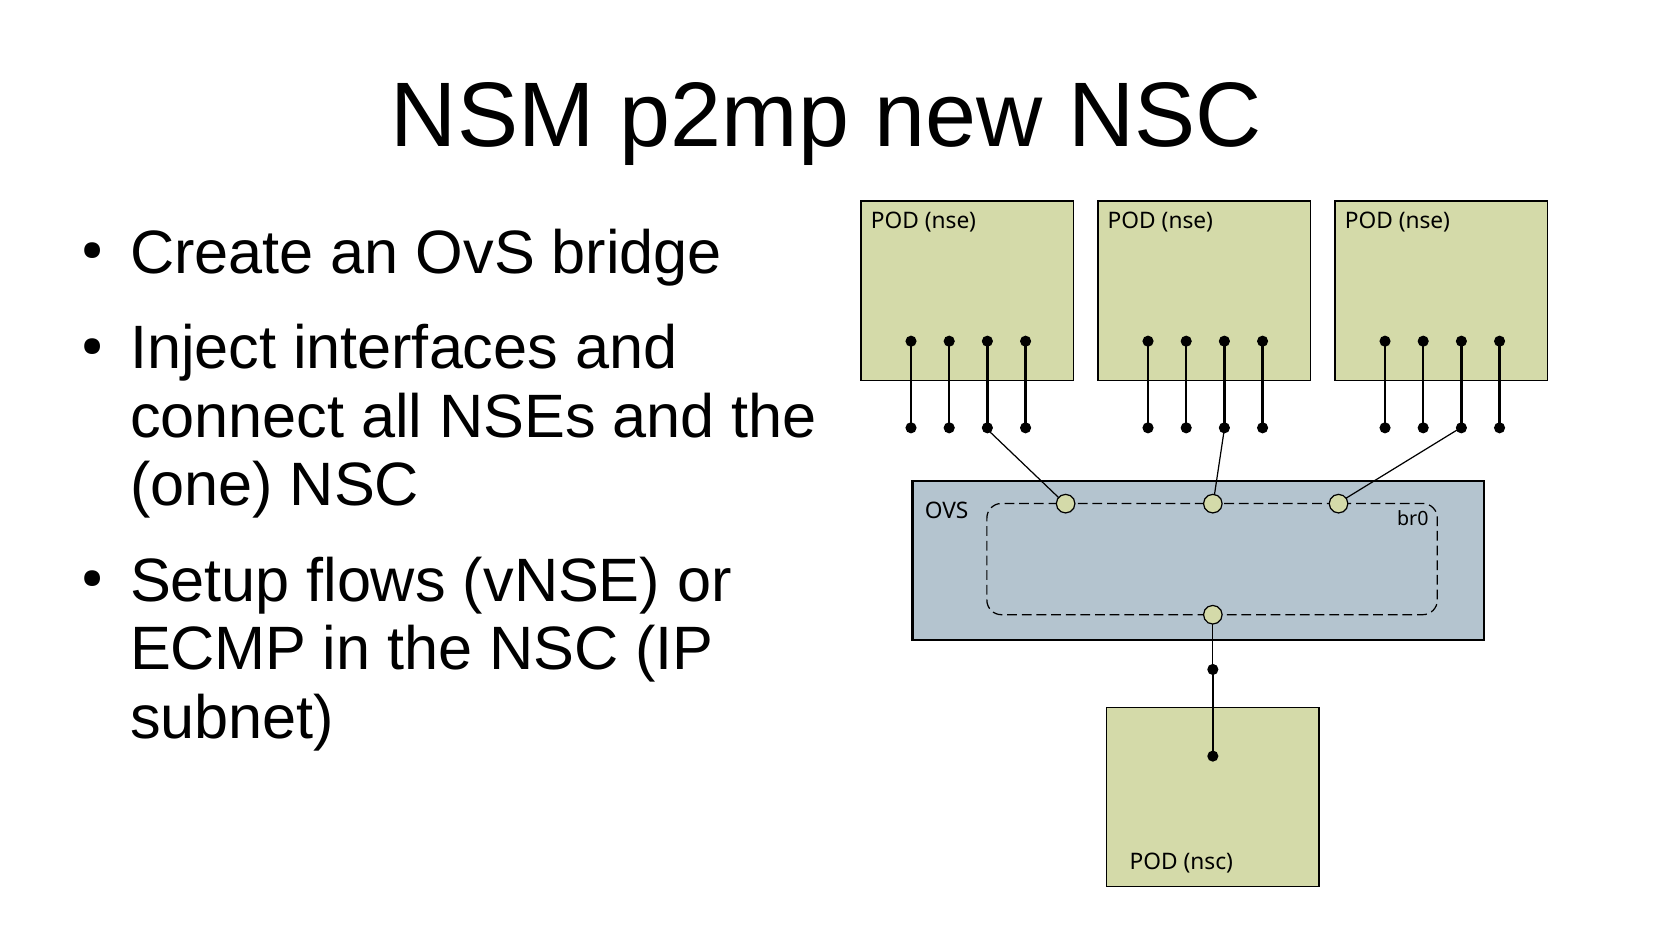

# NSM p2mp new NSC
Create an OvS bridge
Inject interfaces and connect all NSEs and the (one) NSC
Setup flows (vNSE) or ECMP in the NSC (IP subnet)